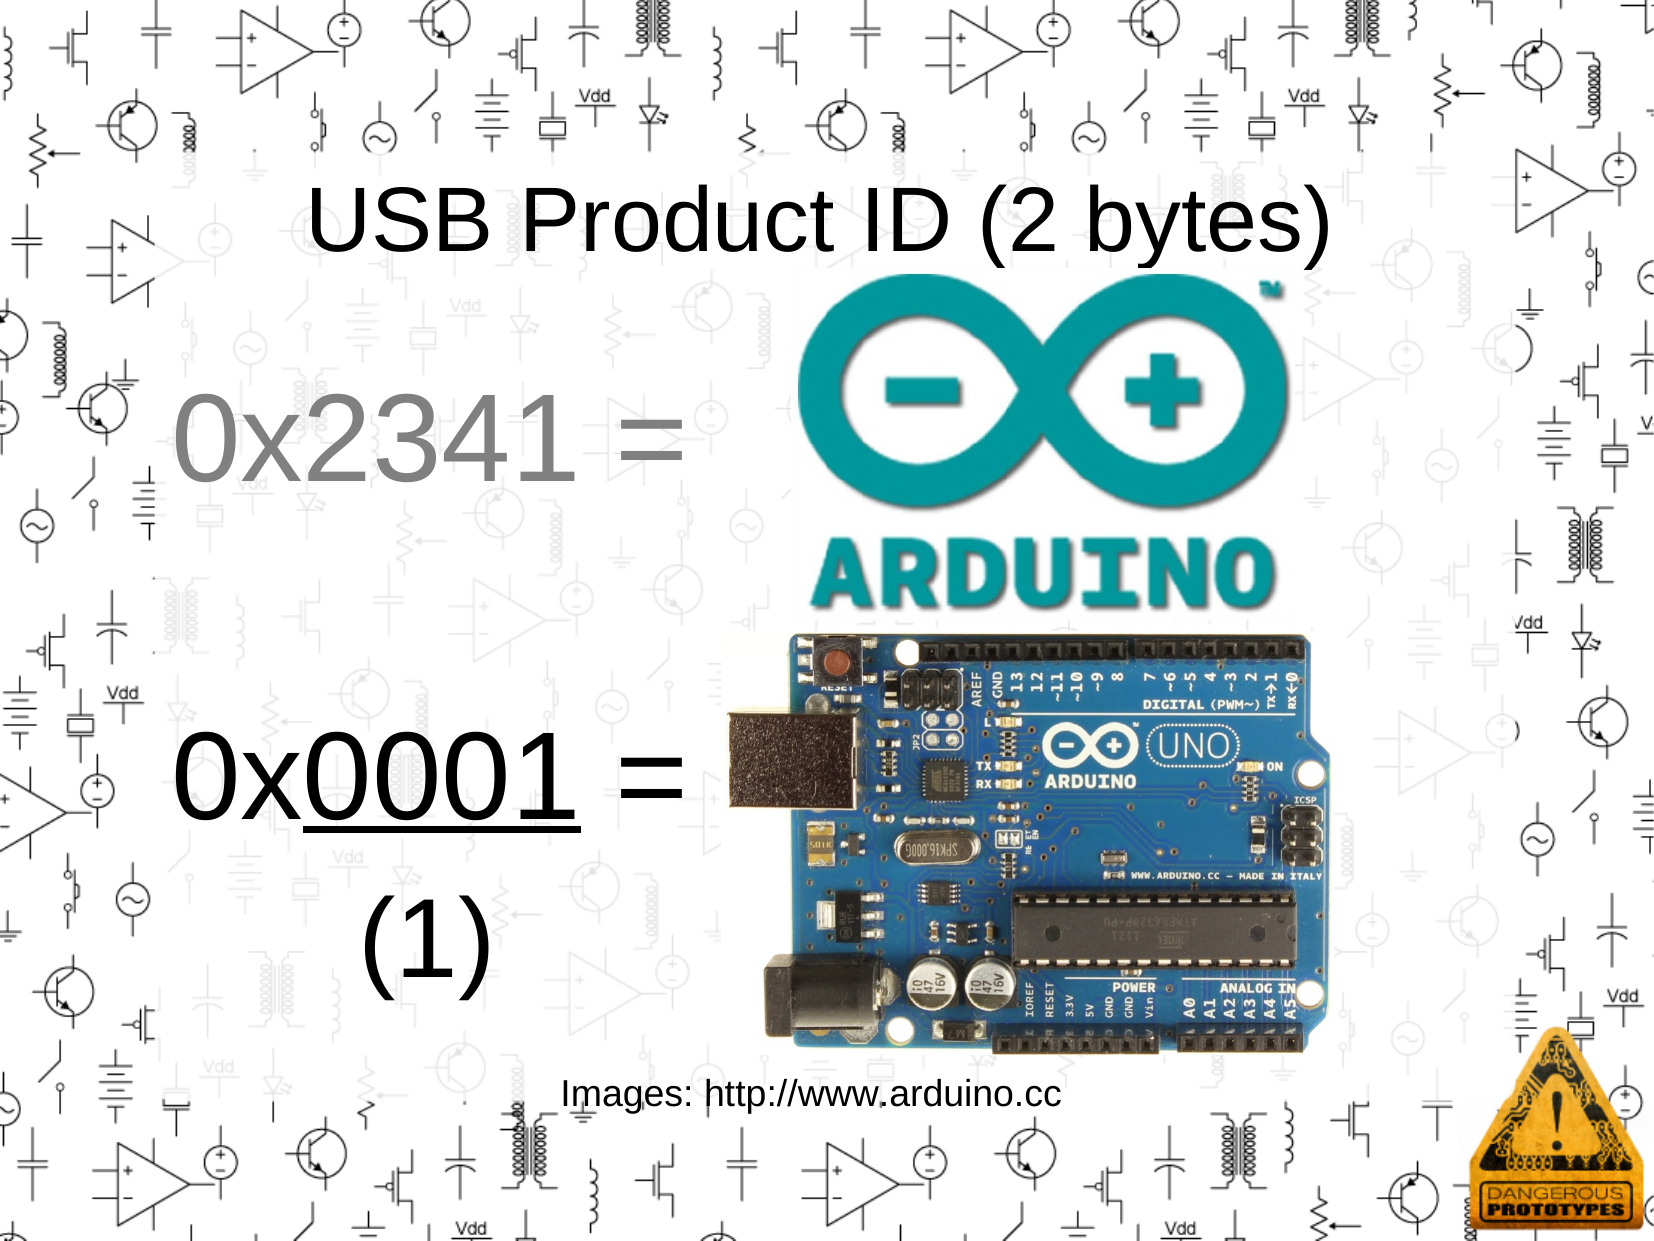

USB Product ID (2 bytes)
0x2341 =
0x0001 =
 (1)
Images: http://www.arduino.cc